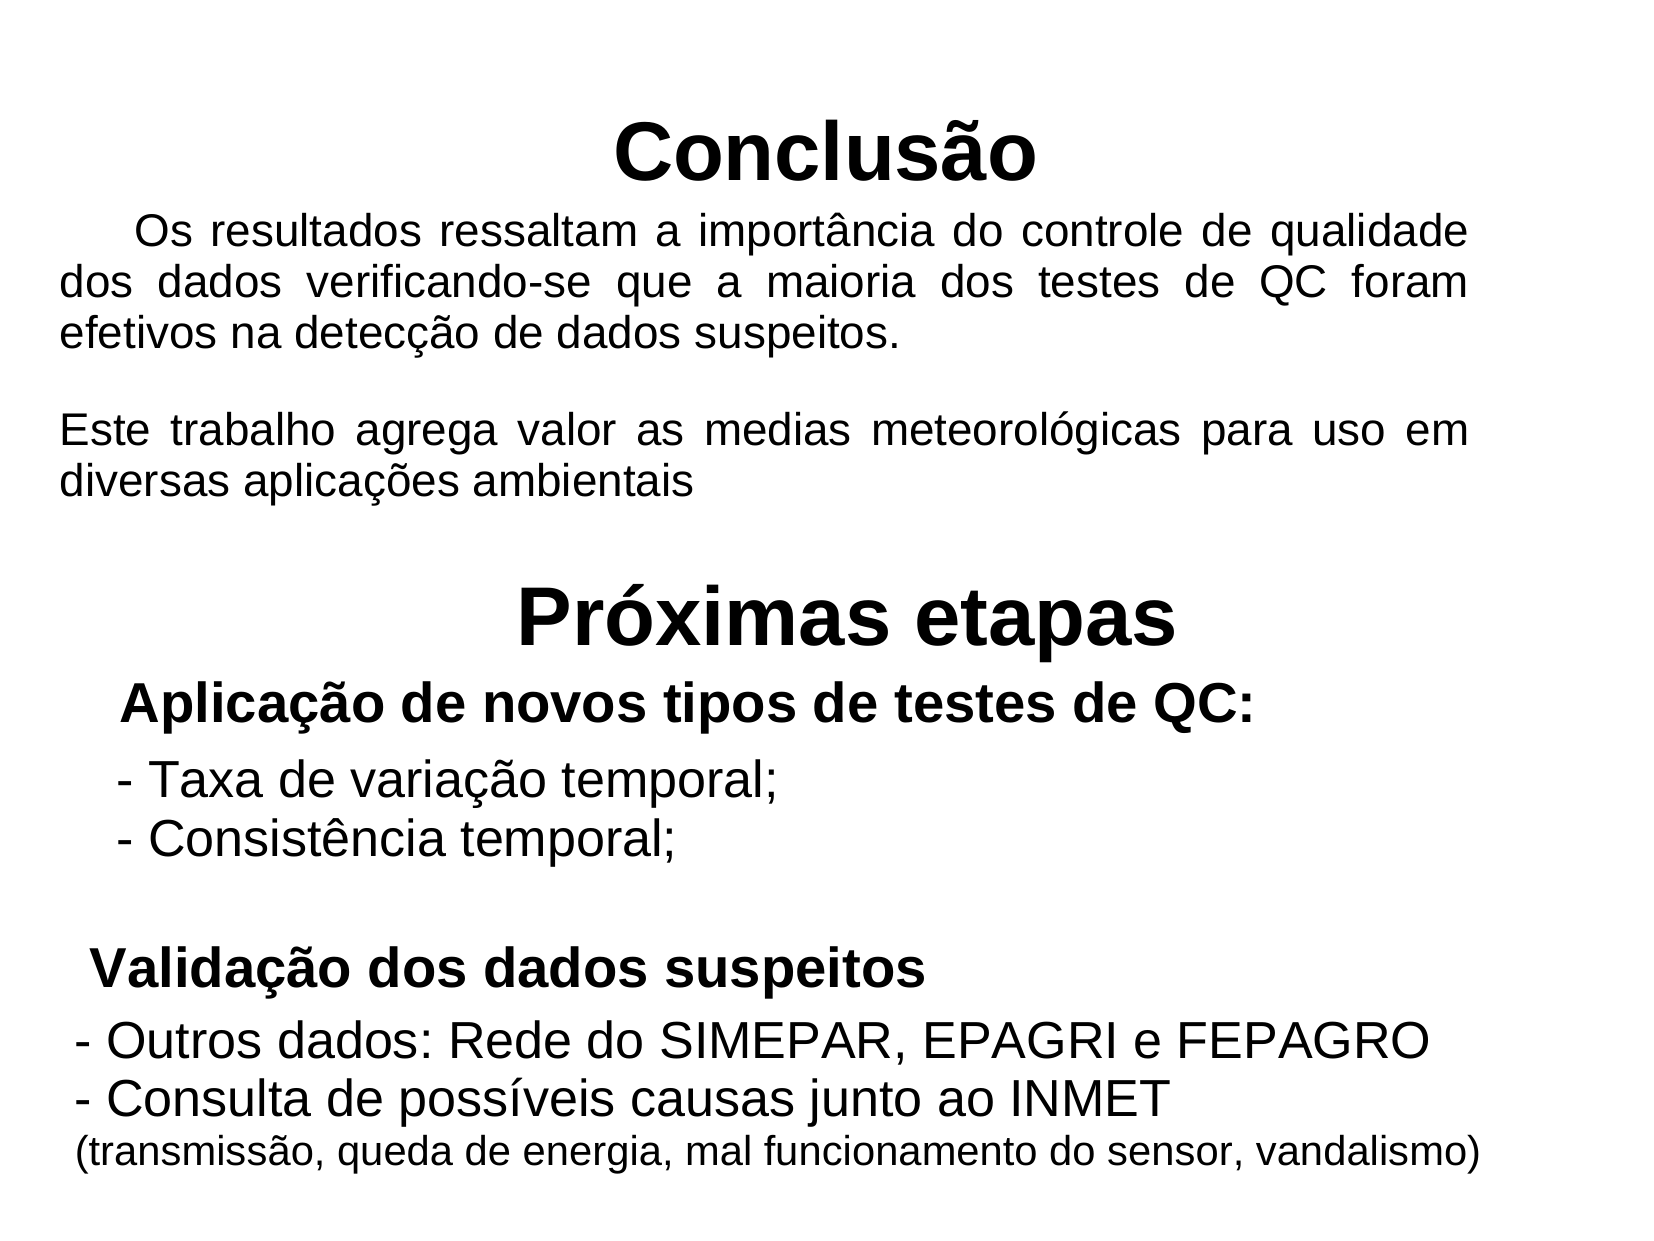

# Conclusão
	Os resultados ressaltam a importância do controle de qualidade dos dados verificando-se que a maioria dos testes de QC foram efetivos na detecção de dados suspeitos.
Este trabalho agrega valor as medias meteorológicas para uso em diversas aplicações ambientais
Próximas etapas
Aplicação de novos tipos de testes de QC:
- Taxa de variação temporal;
- Consistência temporal;
Validação dos dados suspeitos
- Outros dados: Rede do SIMEPAR, EPAGRI e FEPAGRO
- Consulta de possíveis causas junto ao INMET
(transmissão, queda de energia, mal funcionamento do sensor, vandalismo)